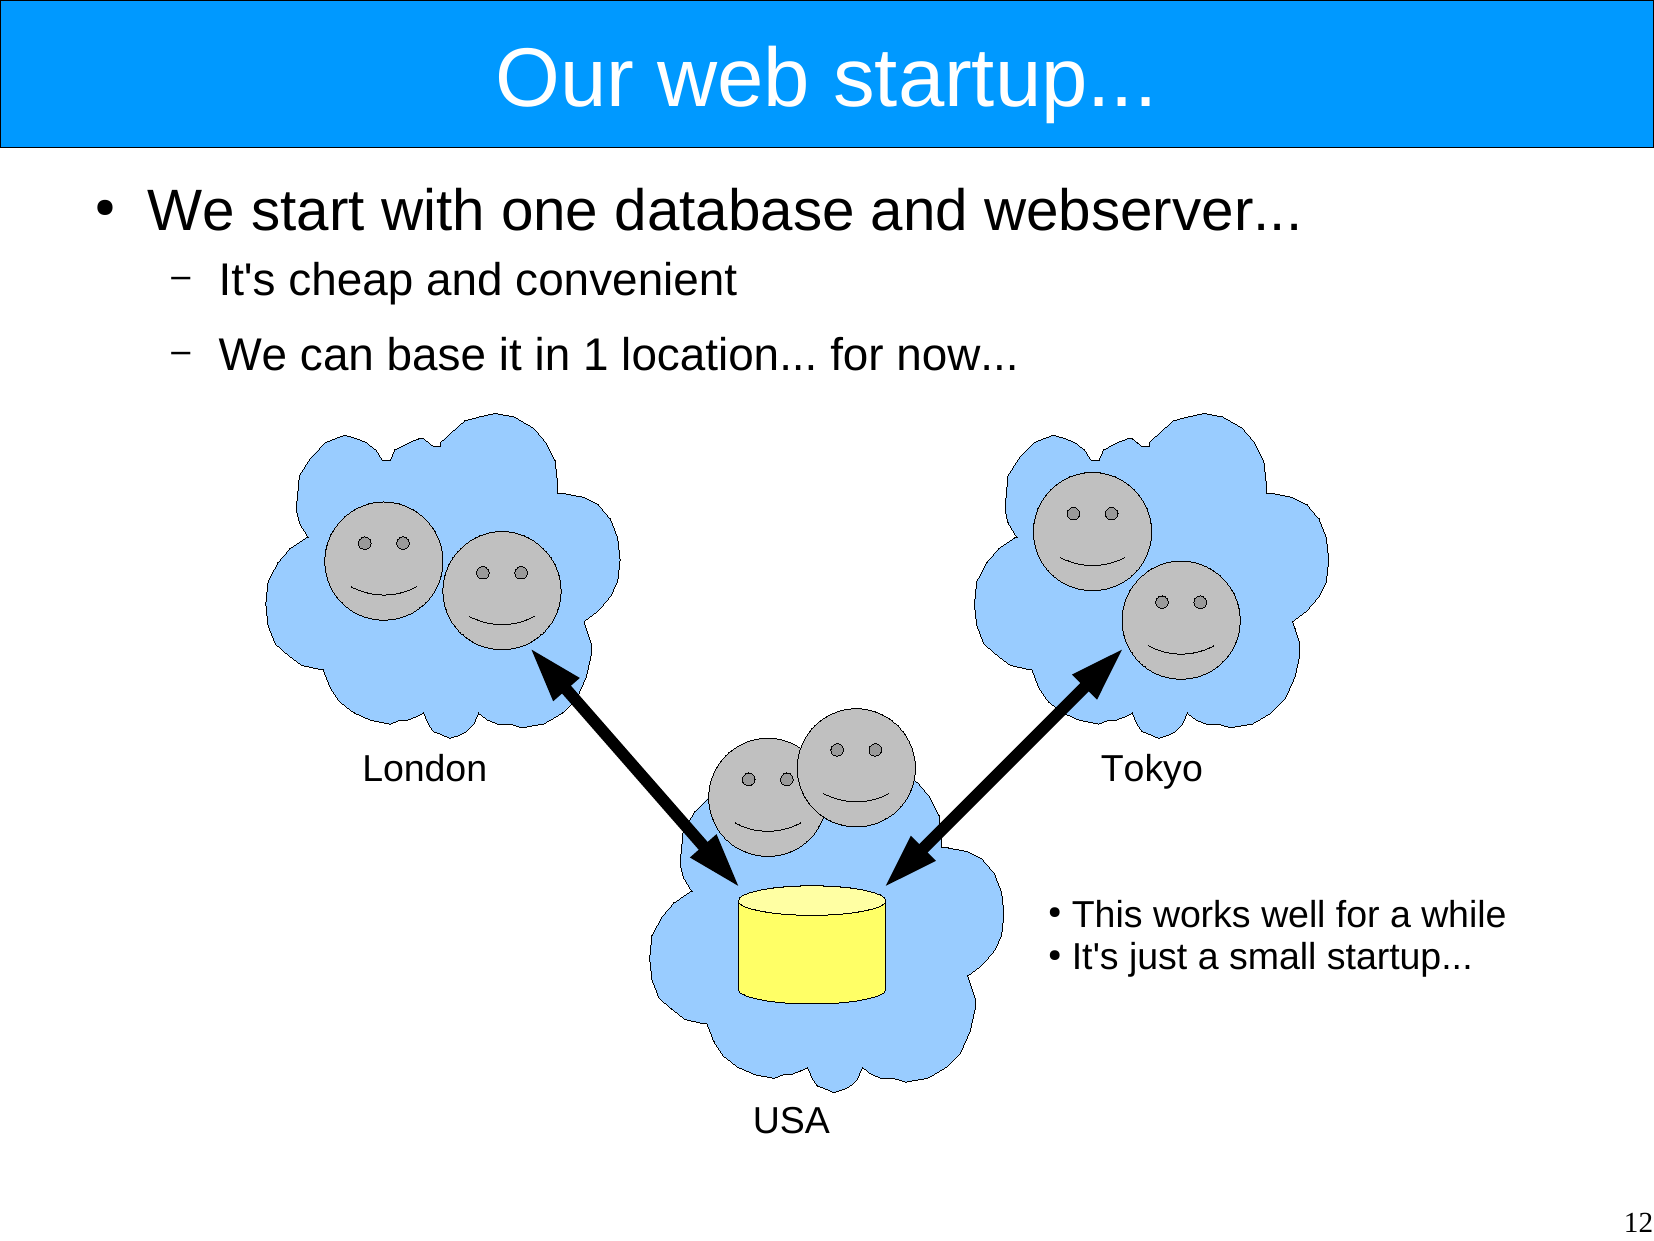

# Our web startup...
We start with one database and webserver...
It's cheap and convenient
We can base it in 1 location... for now...
London
Tokyo
 This works well for a while
 It's just a small startup...
USA
12